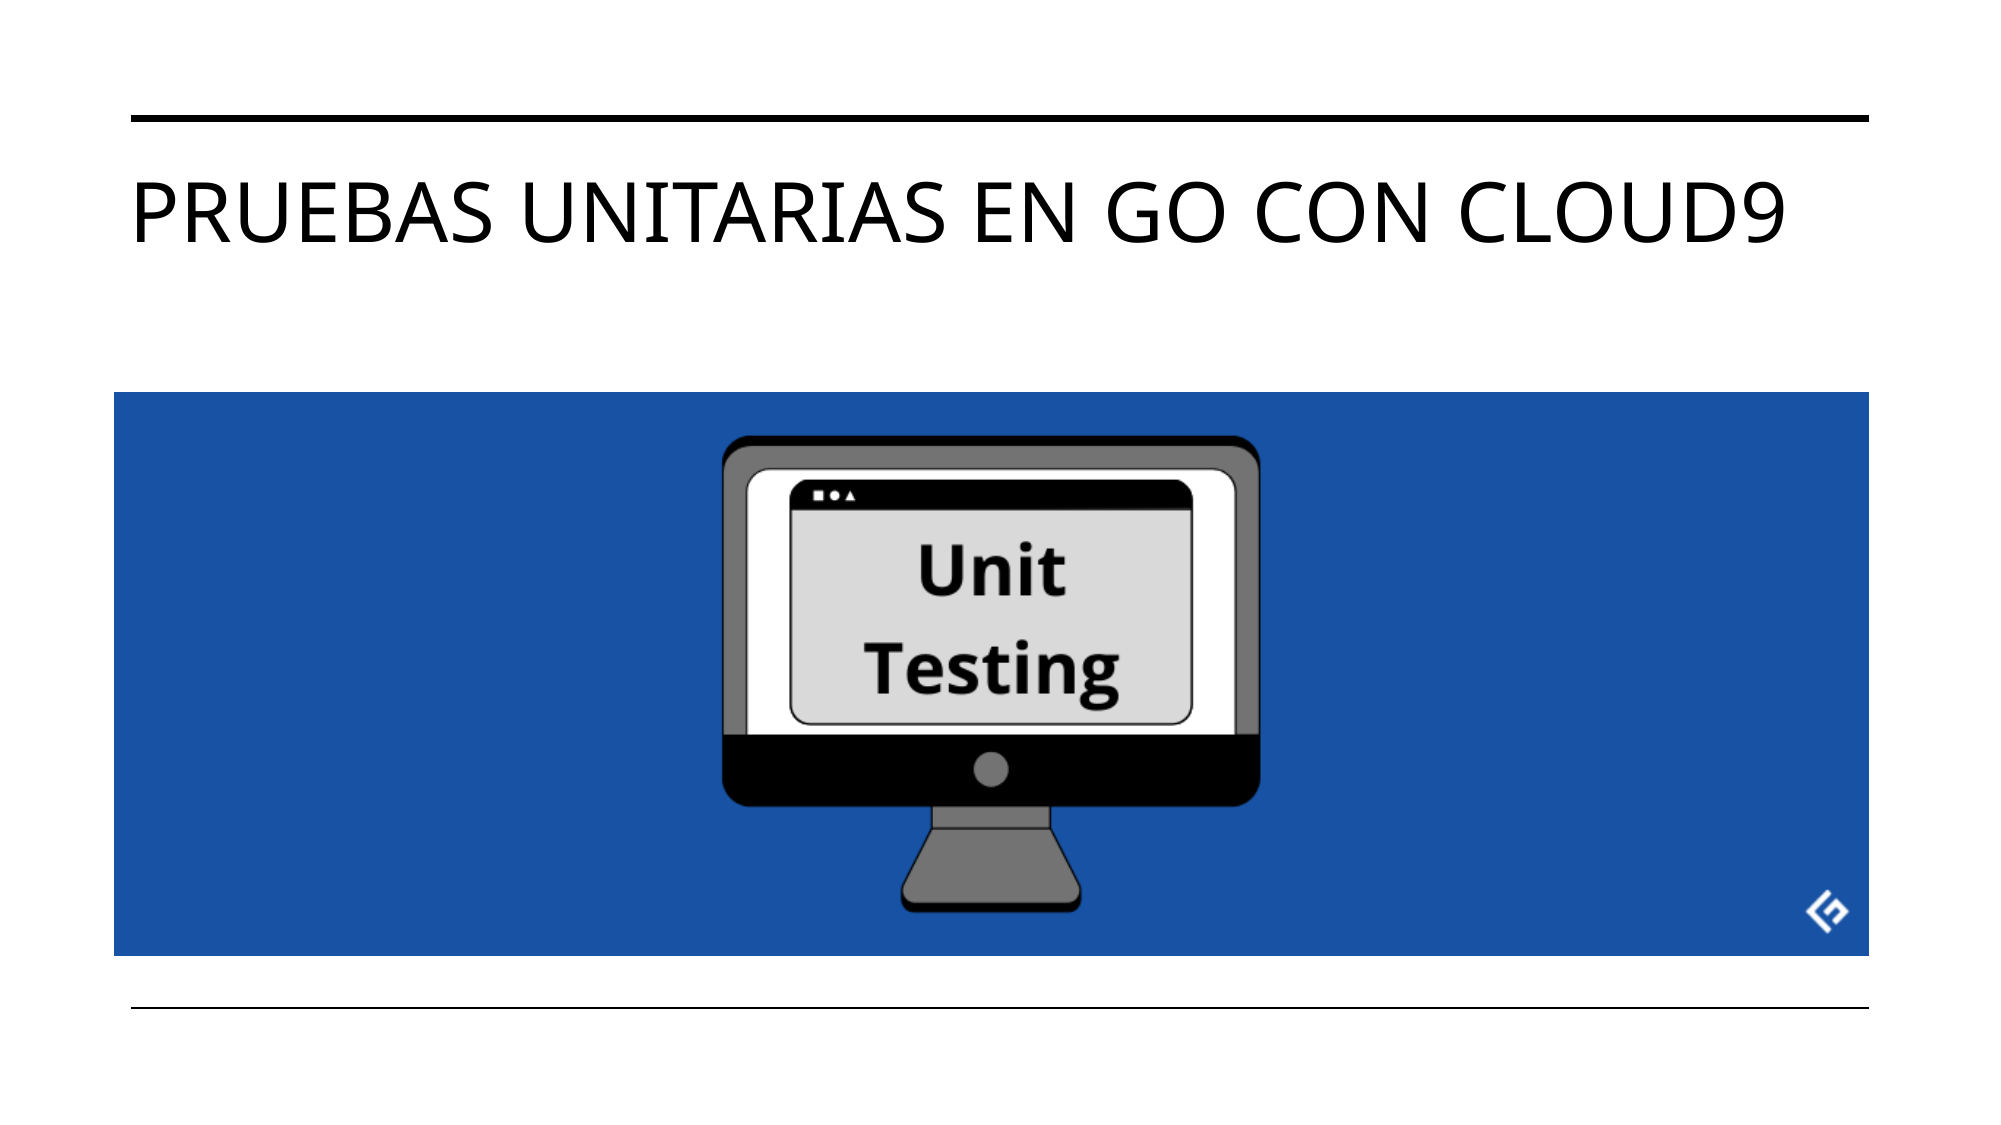

# PRUEBAS UNITARIAS EN GO CON CLOUD9